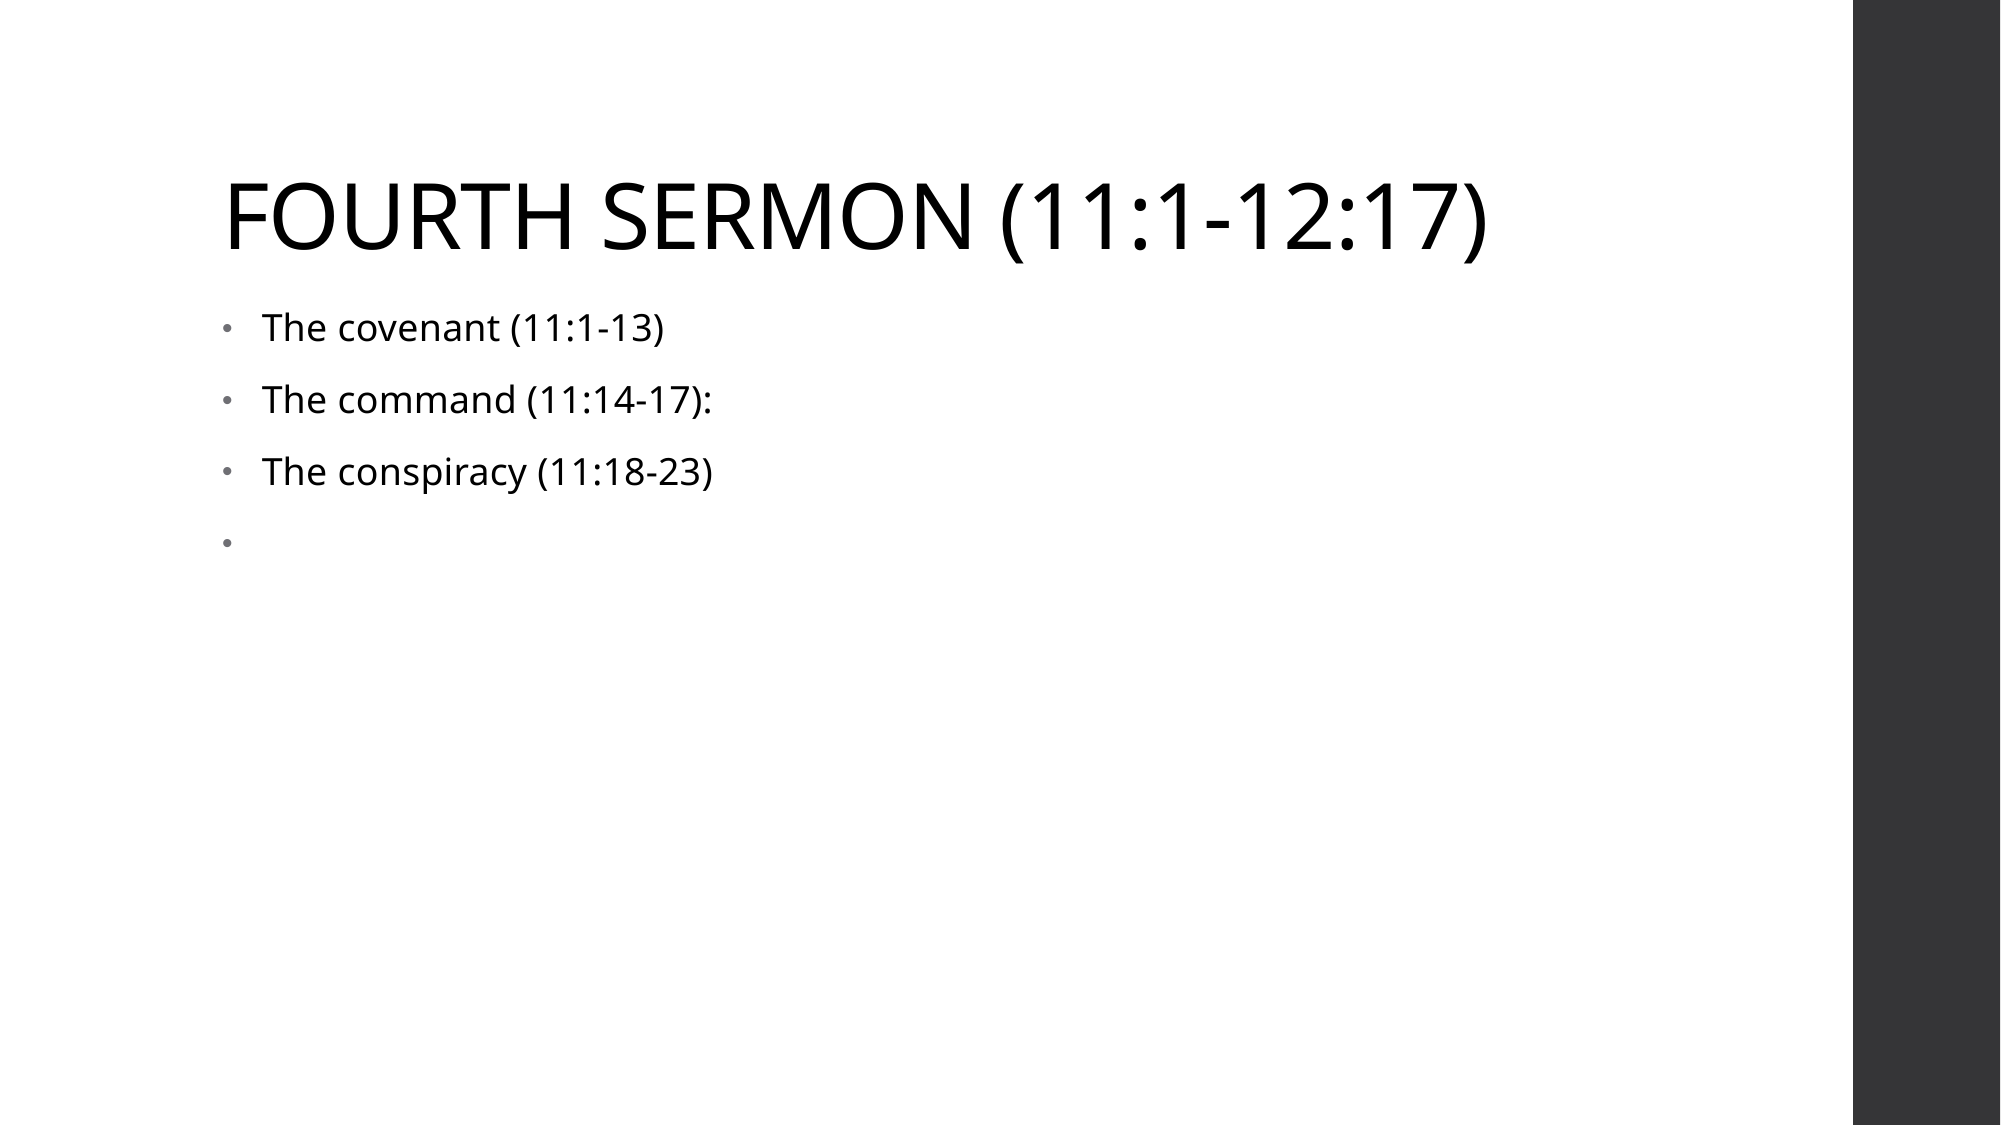

# FOURTH SERMON (11:1-12:17)
 The covenant (11:1-13)
 The command (11:14-17):
 The conspiracy (11:18-23)